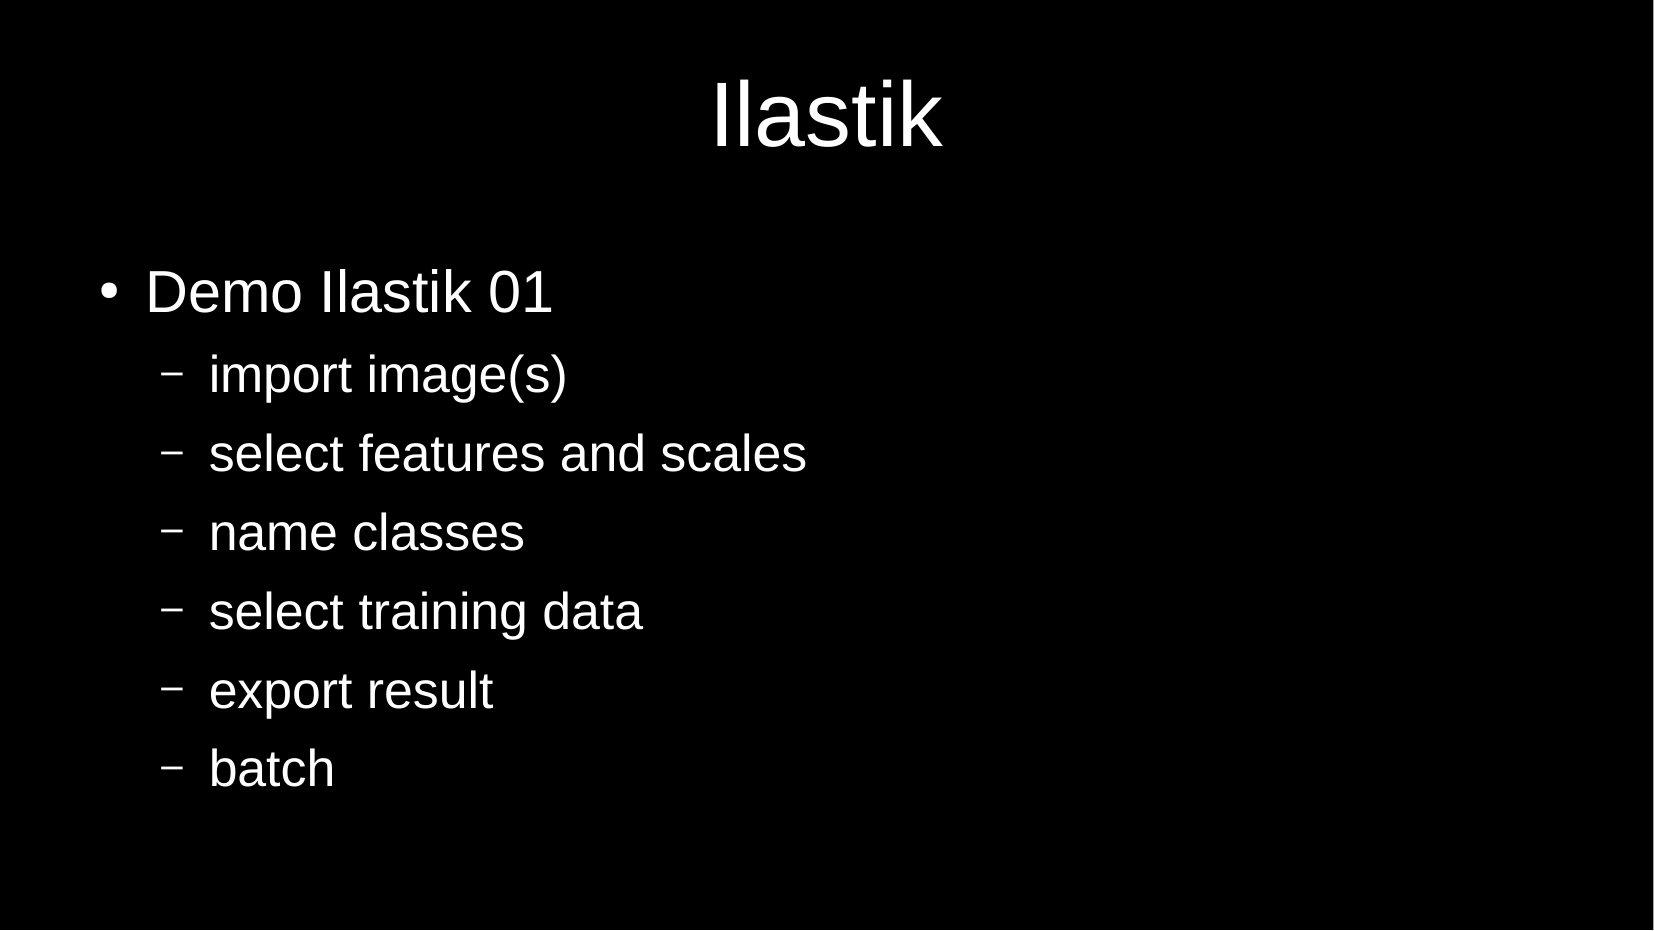

# Ilastik
Demo Ilastik 01
import image(s)
select features and scales
name classes
select training data
export result
batch